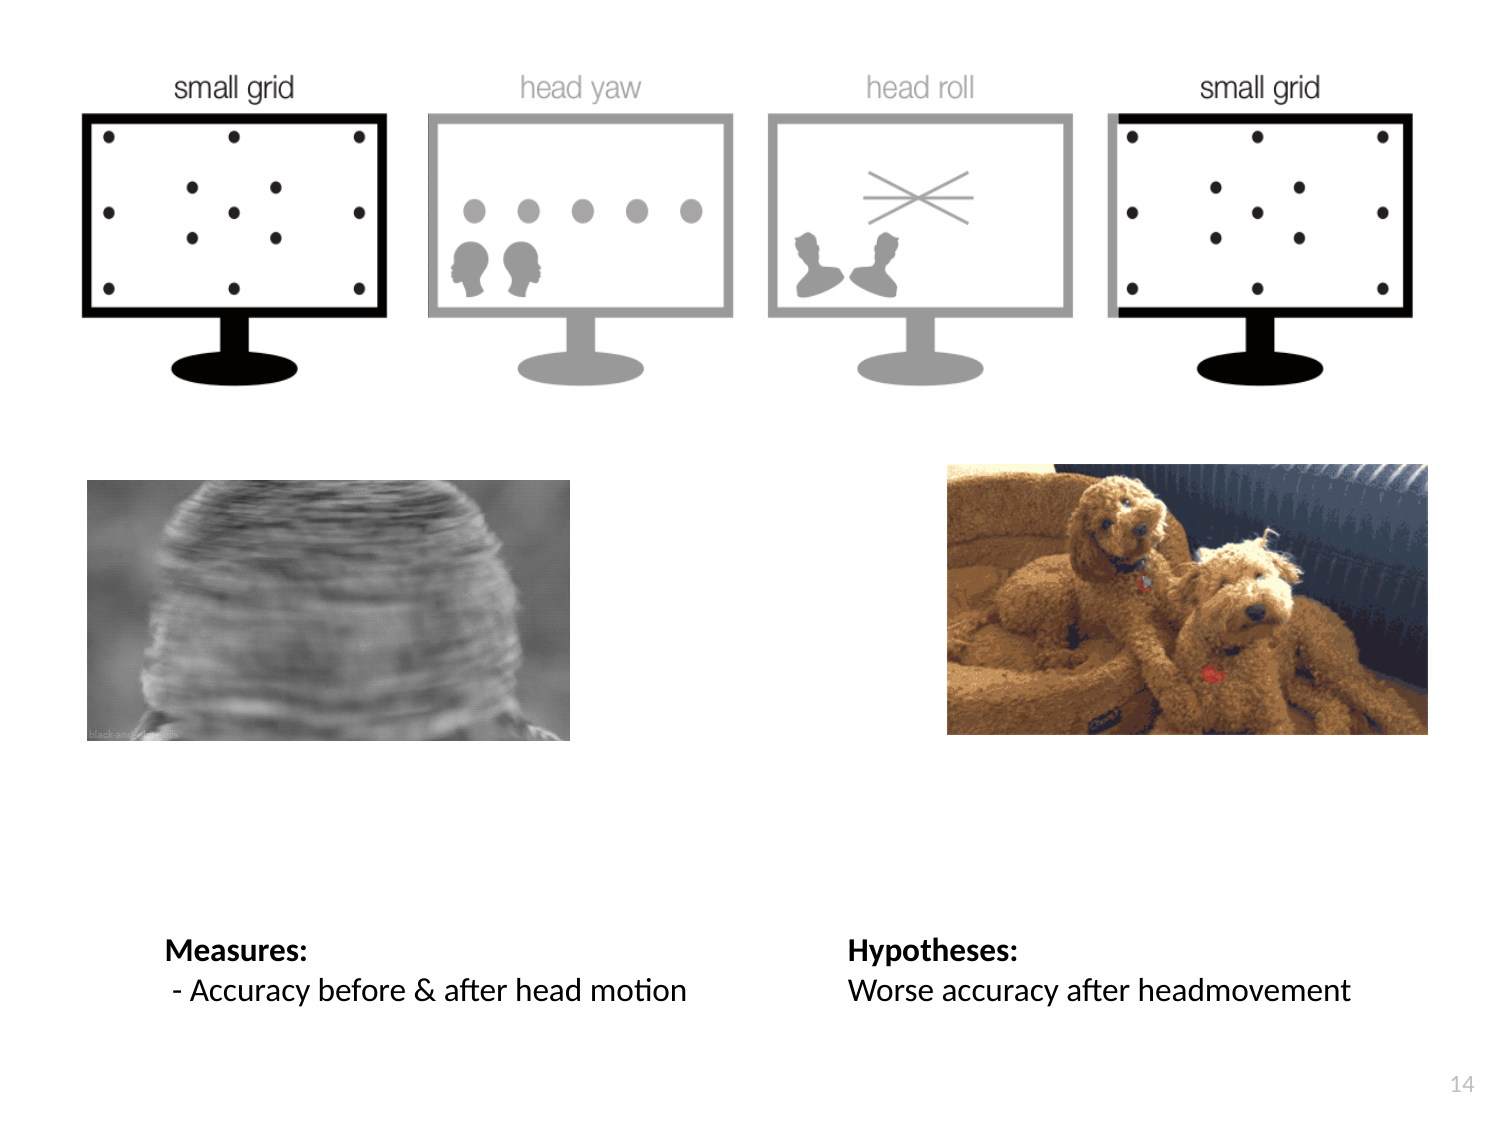

The task:
Fixate on the targets
Measures:
 - Accuracy before & after head motion
Hypotheses:
Worse accuracy after headmovement